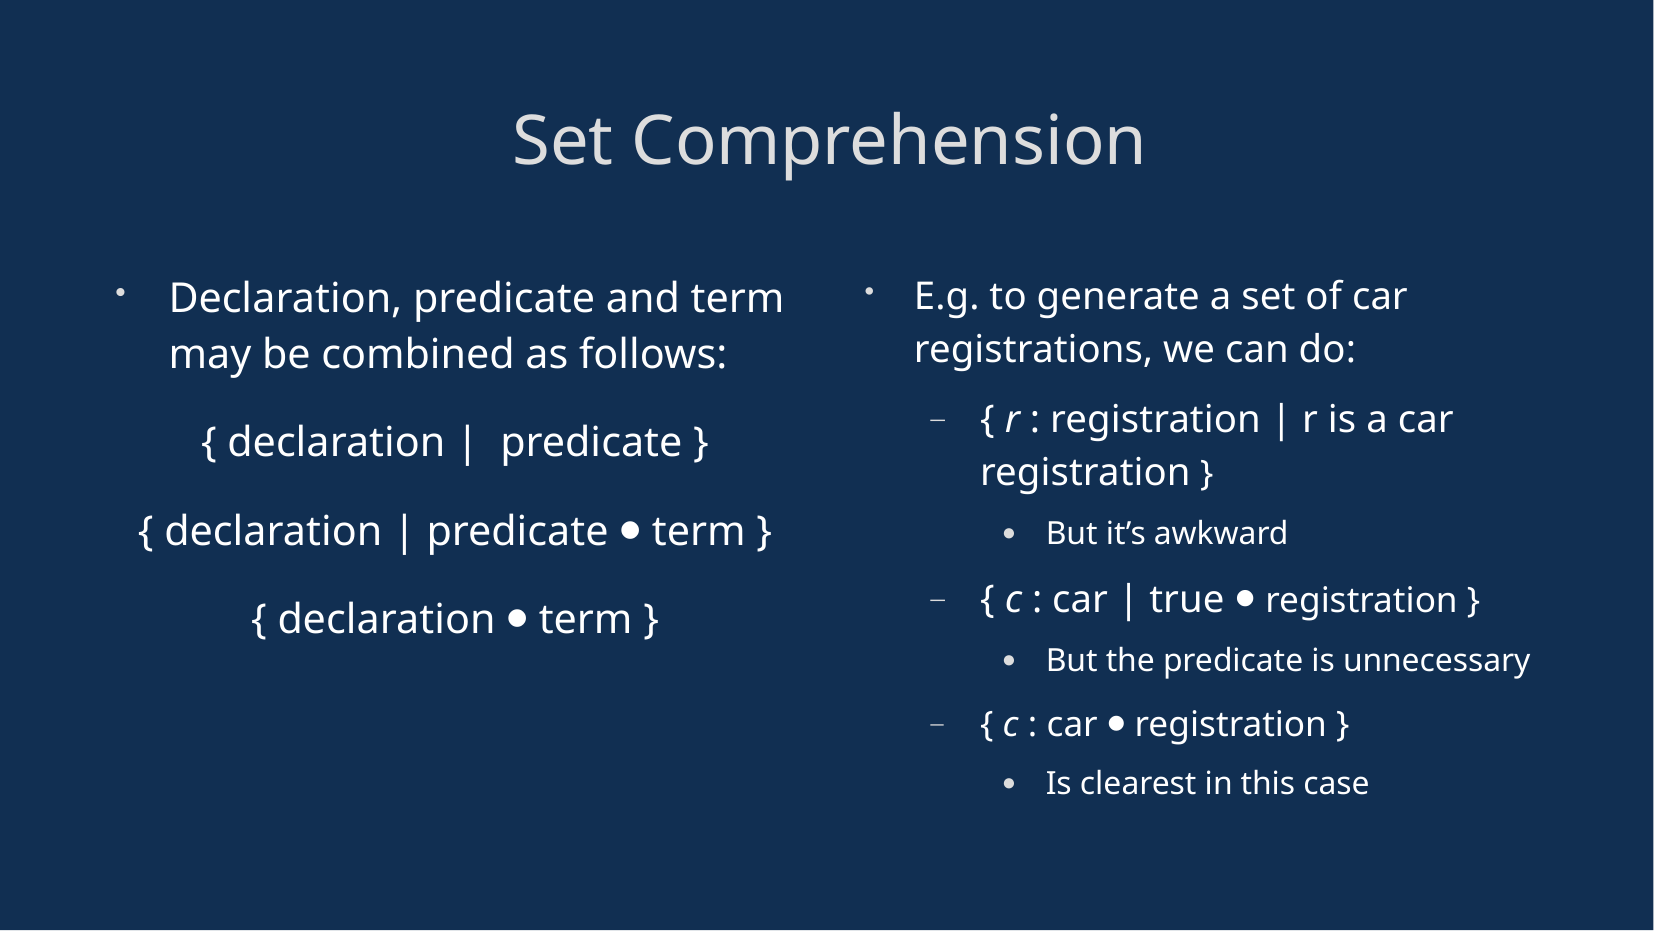

# Set Comprehension
Declaration, predicate and term may be combined as follows:
{ declaration | predicate }
{ declaration | predicate ⦁ term }
{ declaration ⦁ term }
E.g. to generate a set of car registrations, we can do:
{ r : registration | r is a car registration }
But it’s awkward
{ c : car | true ⦁ registration }
But the predicate is unnecessary
{ c : car ⦁ registration }
Is clearest in this case